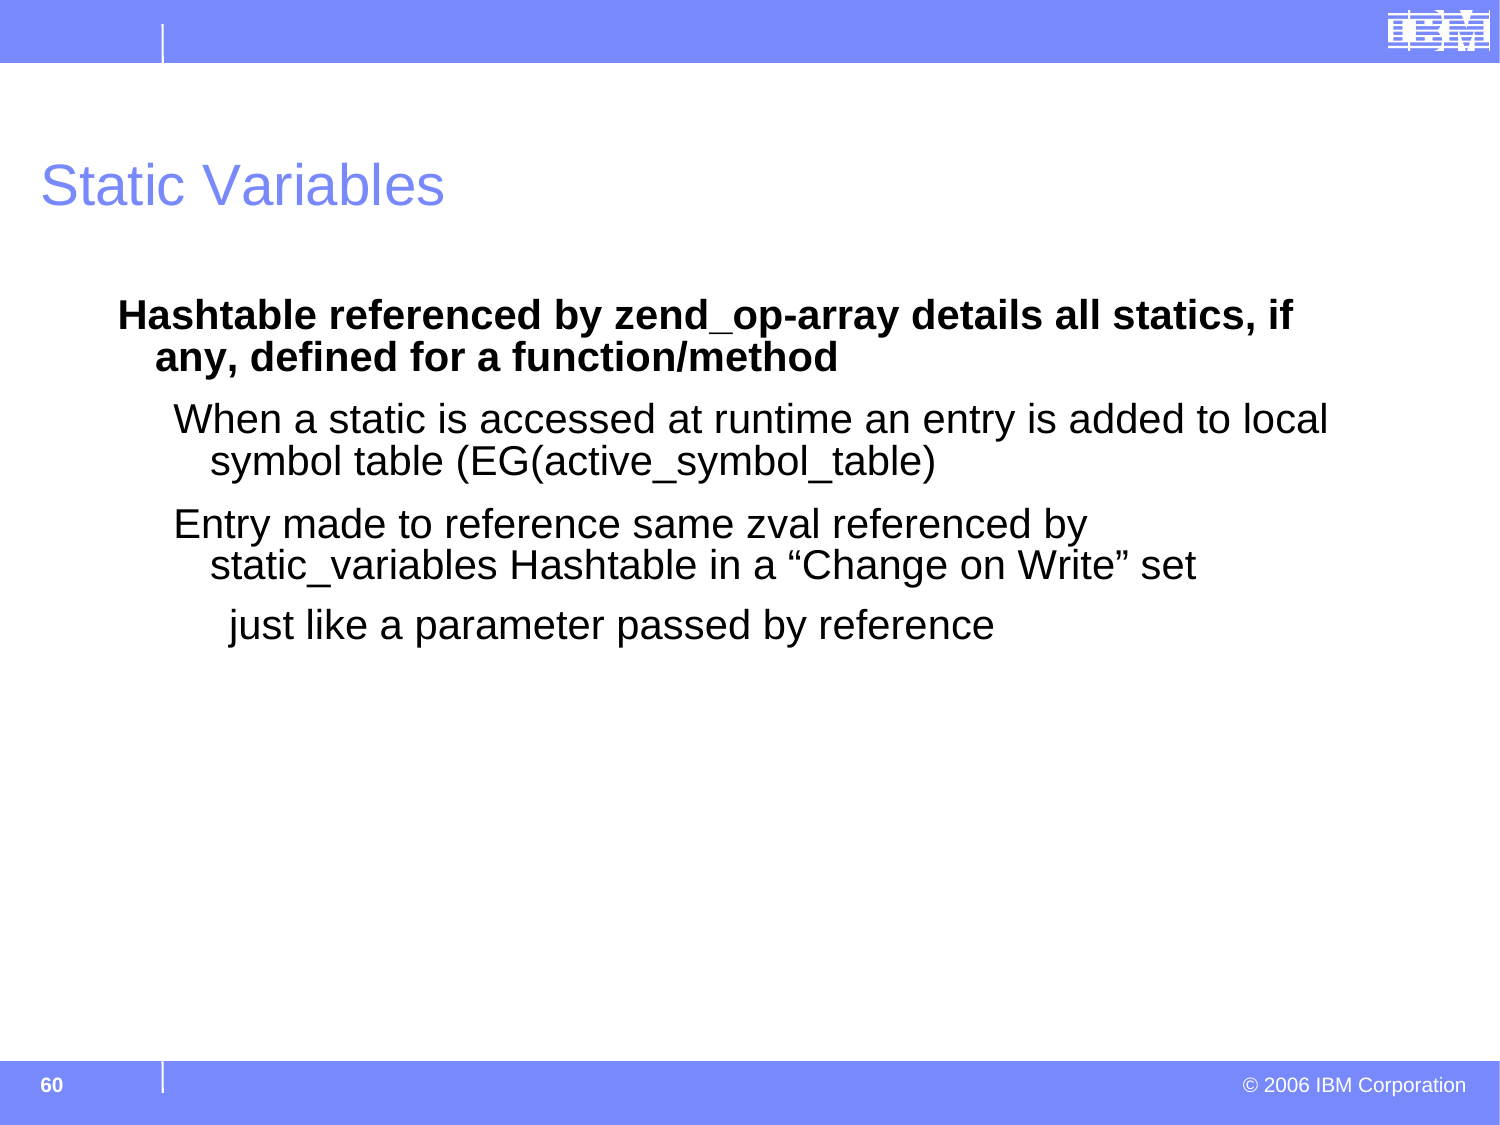

# Static Variables
Hashtable referenced by zend_op-array details all statics, if any, defined for a function/method
When a static is accessed at runtime an entry is added to local symbol table (EG(active_symbol_table)
Entry made to reference same zval referenced by static_variables Hashtable in a “Change on Write” set
just like a parameter passed by reference
60